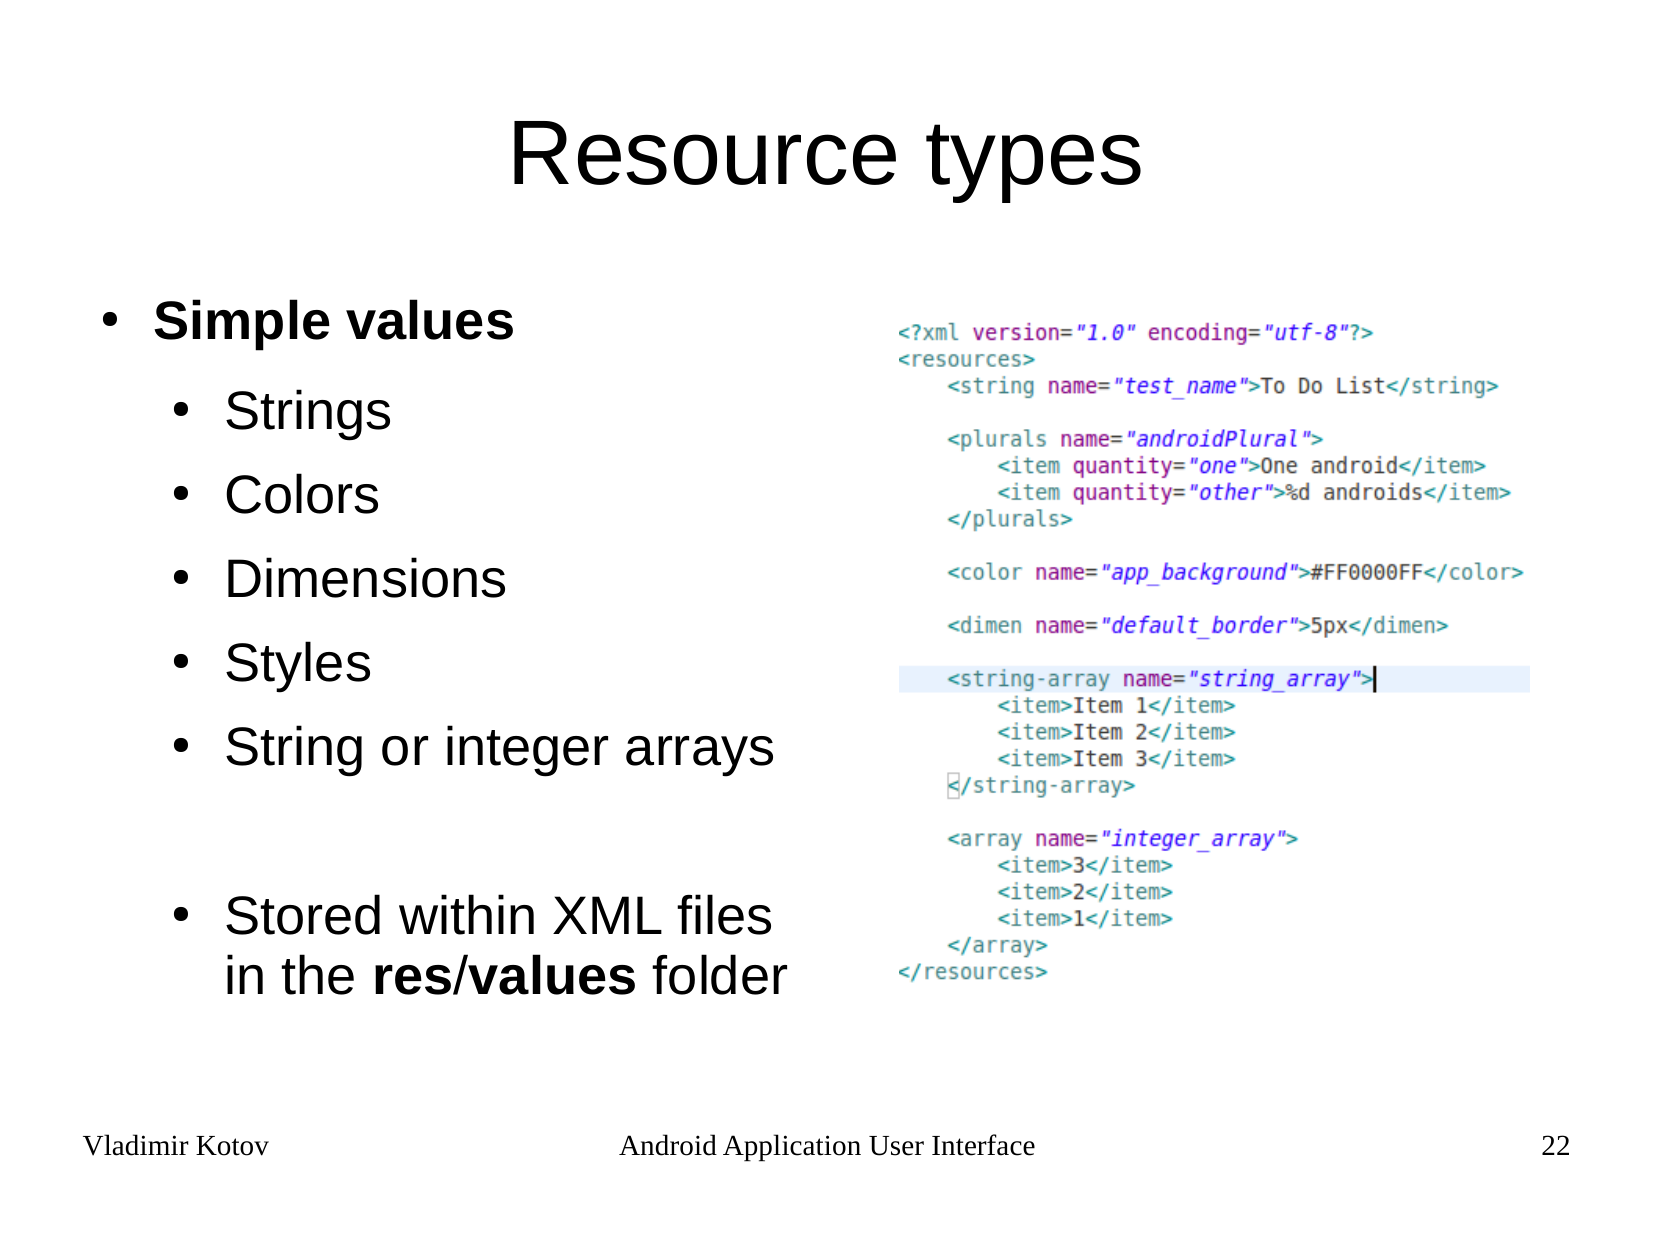

# Resource types
Simple values
Strings
Colors
Dimensions
Styles
String or integer arrays
Stored within XML files in the res/values folder
Vladimir Kotov
Android Application User Interface
22